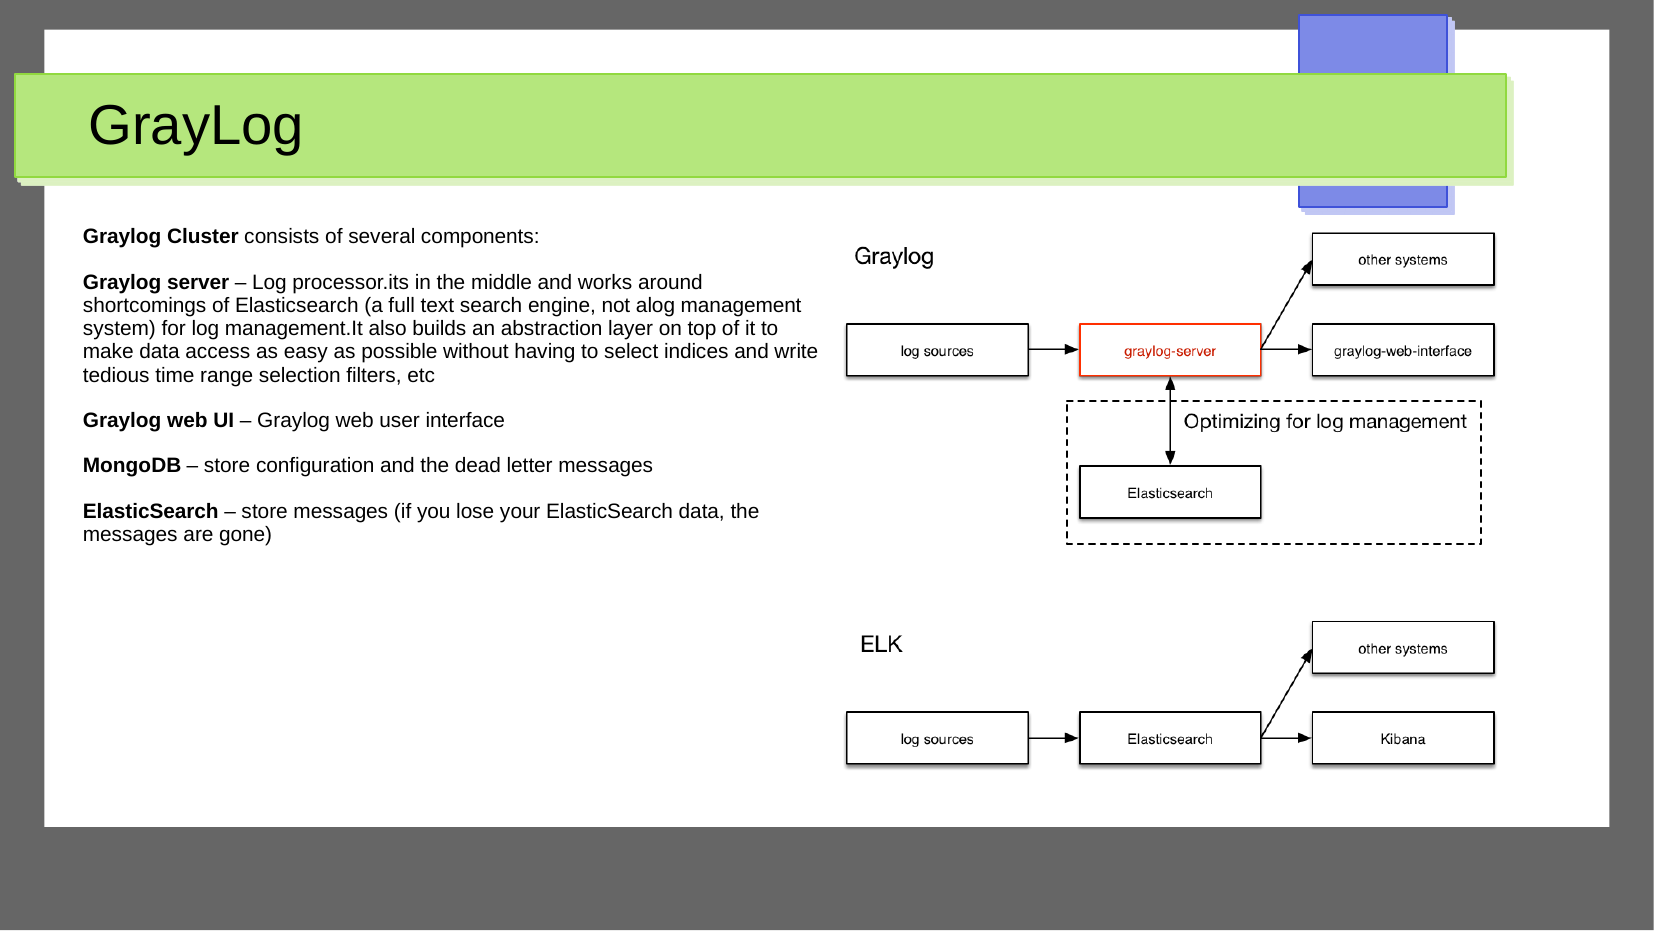

# GrayLog
Graylog Cluster consists of several components:
Graylog server – Log processor.its in the middle and works around shortcomings of Elasticsearch (a full text search engine, not alog management system) for log management.It also builds an abstraction layer on top of it to make data access as easy as possible without having to select indices and write tedious time range selection filters, etc
Graylog web UI – Graylog web user interface
MongoDB – store configuration and the dead letter messages
ElasticSearch – store messages (if you lose your ElasticSearch data, the messages are gone)